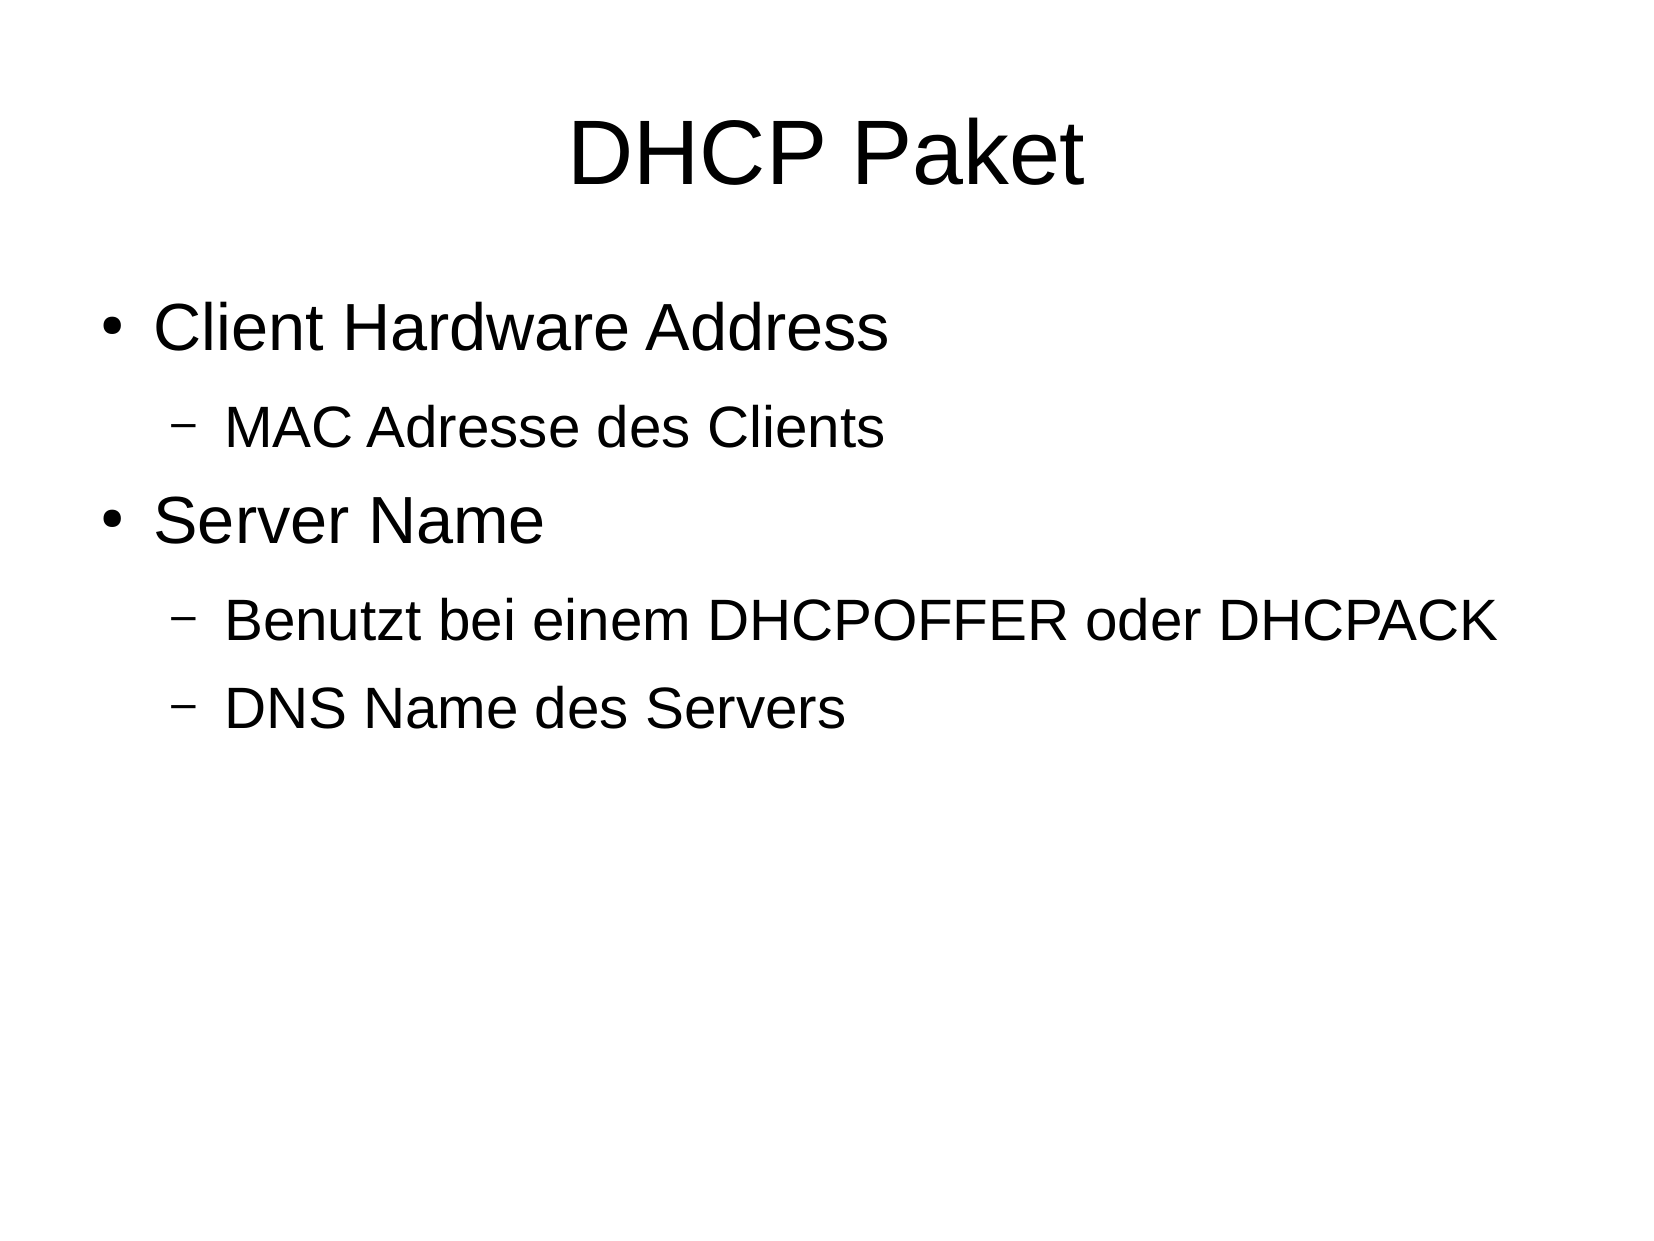

# DHCP Paket
Client Hardware Address
MAC Adresse des Clients
Server Name
Benutzt bei einem DHCPOFFER oder DHCPACK
DNS Name des Servers